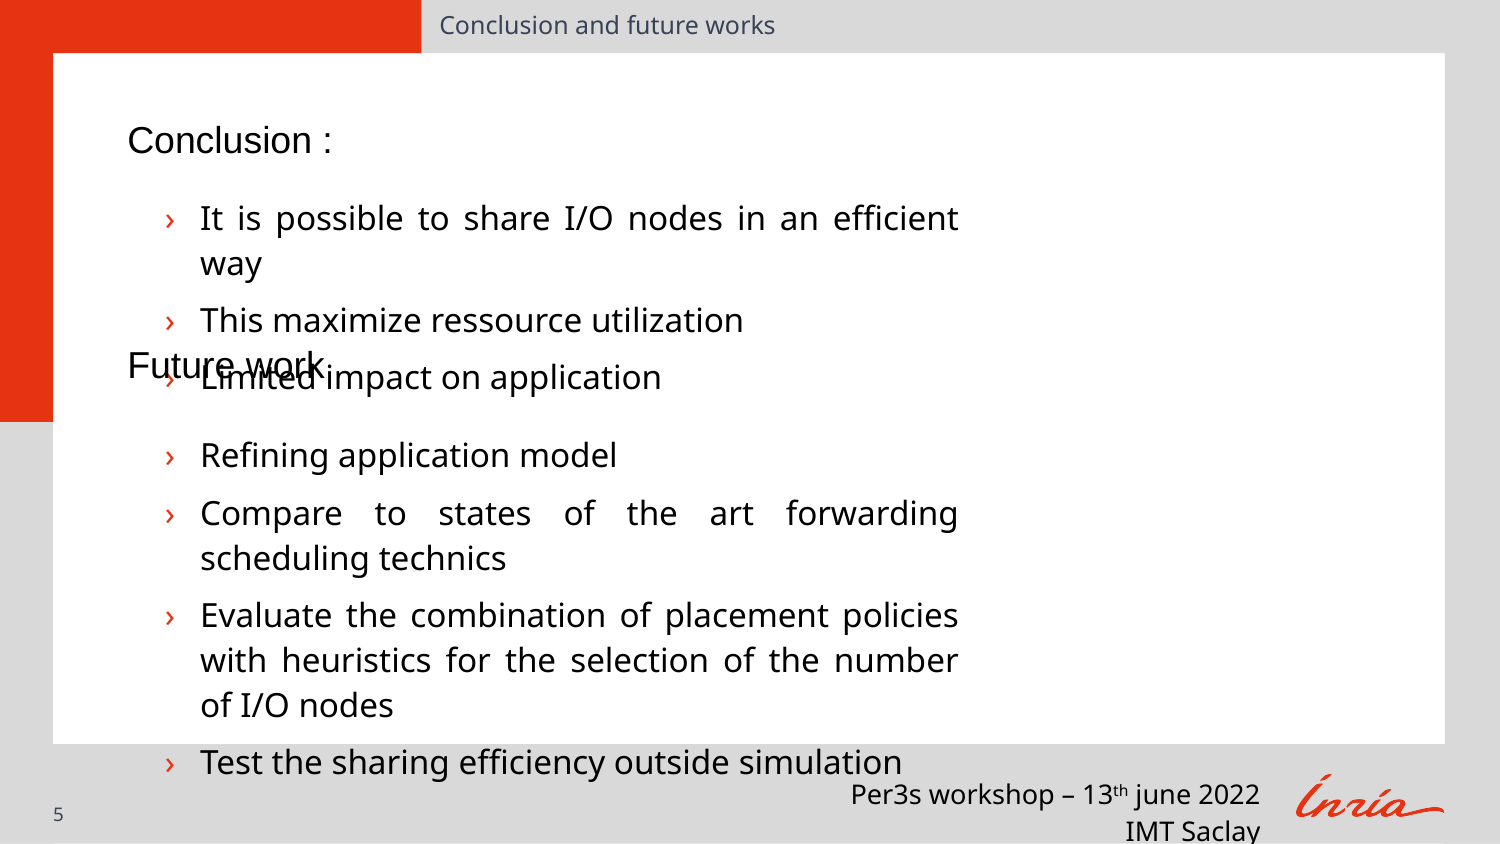

# Conclusion and future works
Conclusion :
It is possible to share I/O nodes in an efficient way
This maximize ressource utilization
Limited impact on application
Future work
Refining application model
Compare to states of the art forwarding scheduling technics
Evaluate the combination of placement policies with heuristics for the selection of the number of I/O nodes
Test the sharing efficiency outside simulation
Per3s workshop – 13th june 2022
IMT Saclay
5